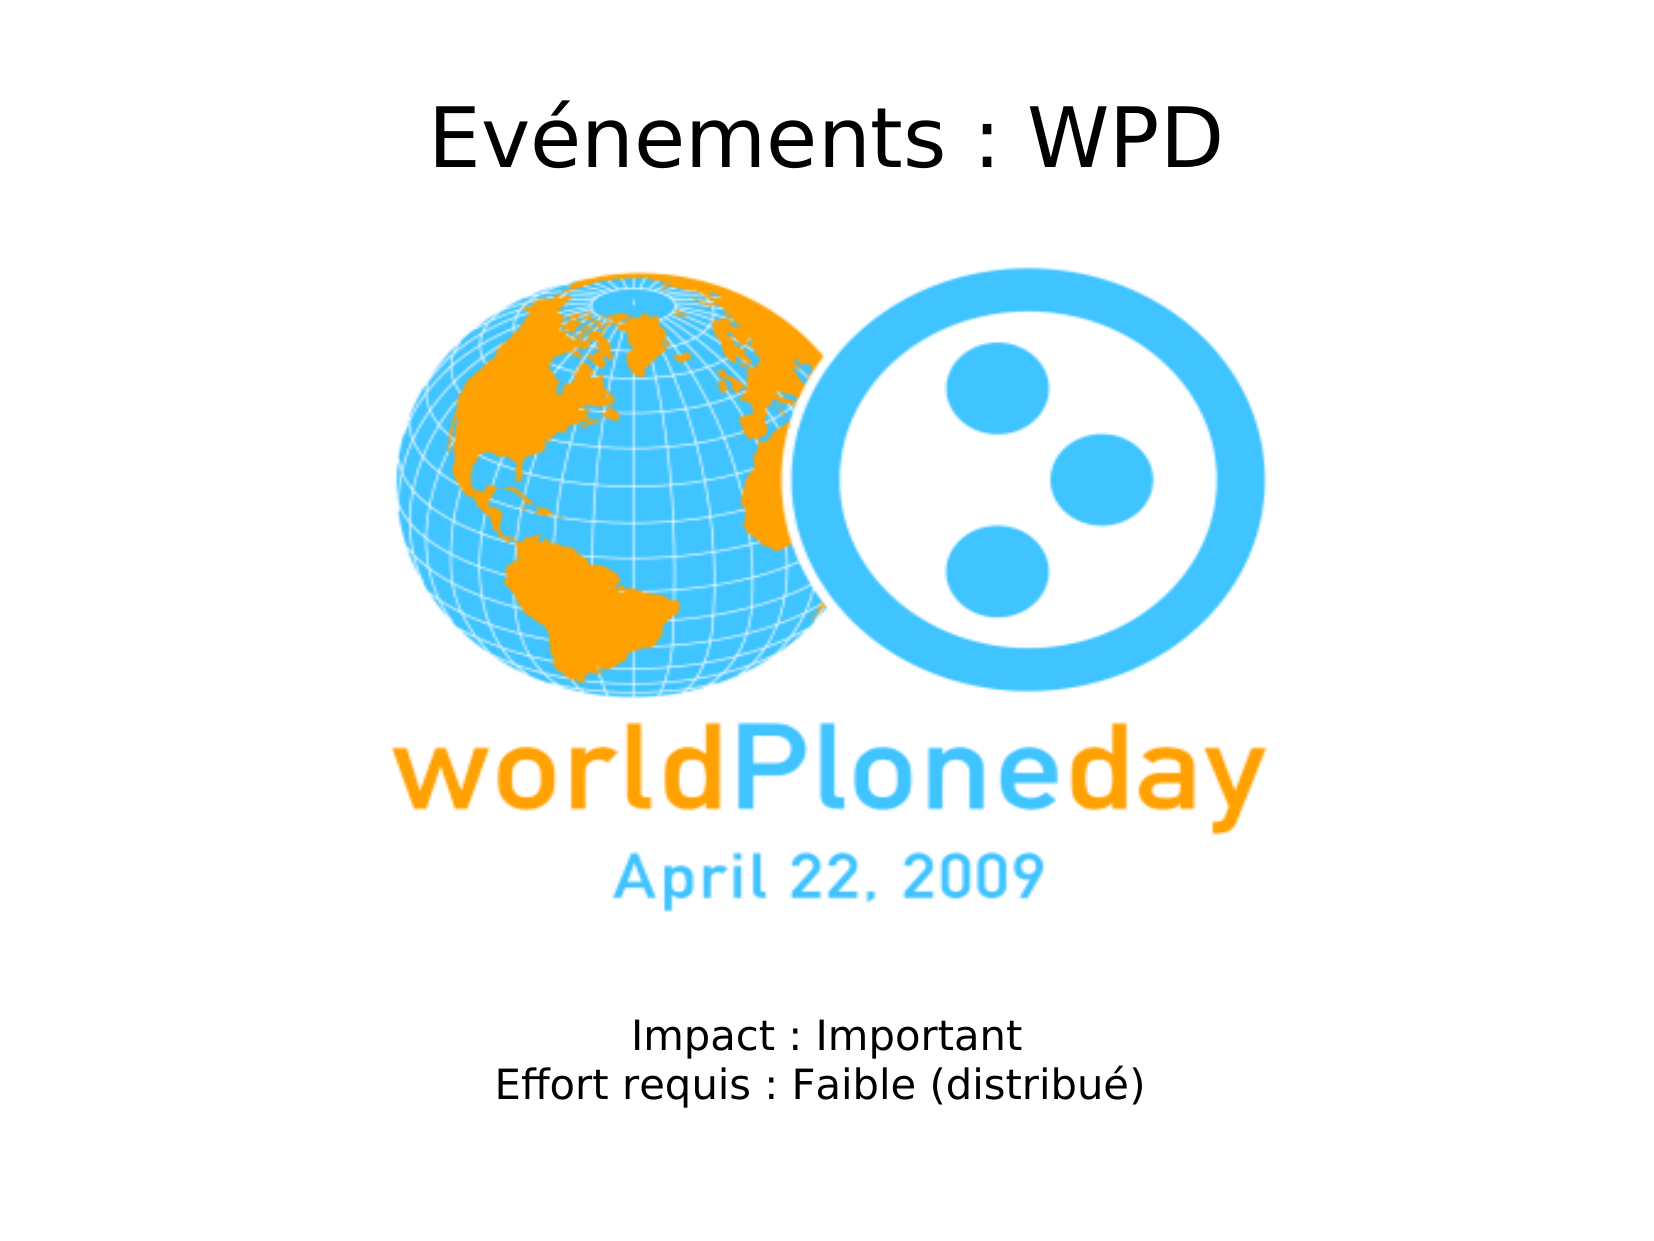

Evénements : WPD
Impact : Important
Effort requis : Faible (distribué)